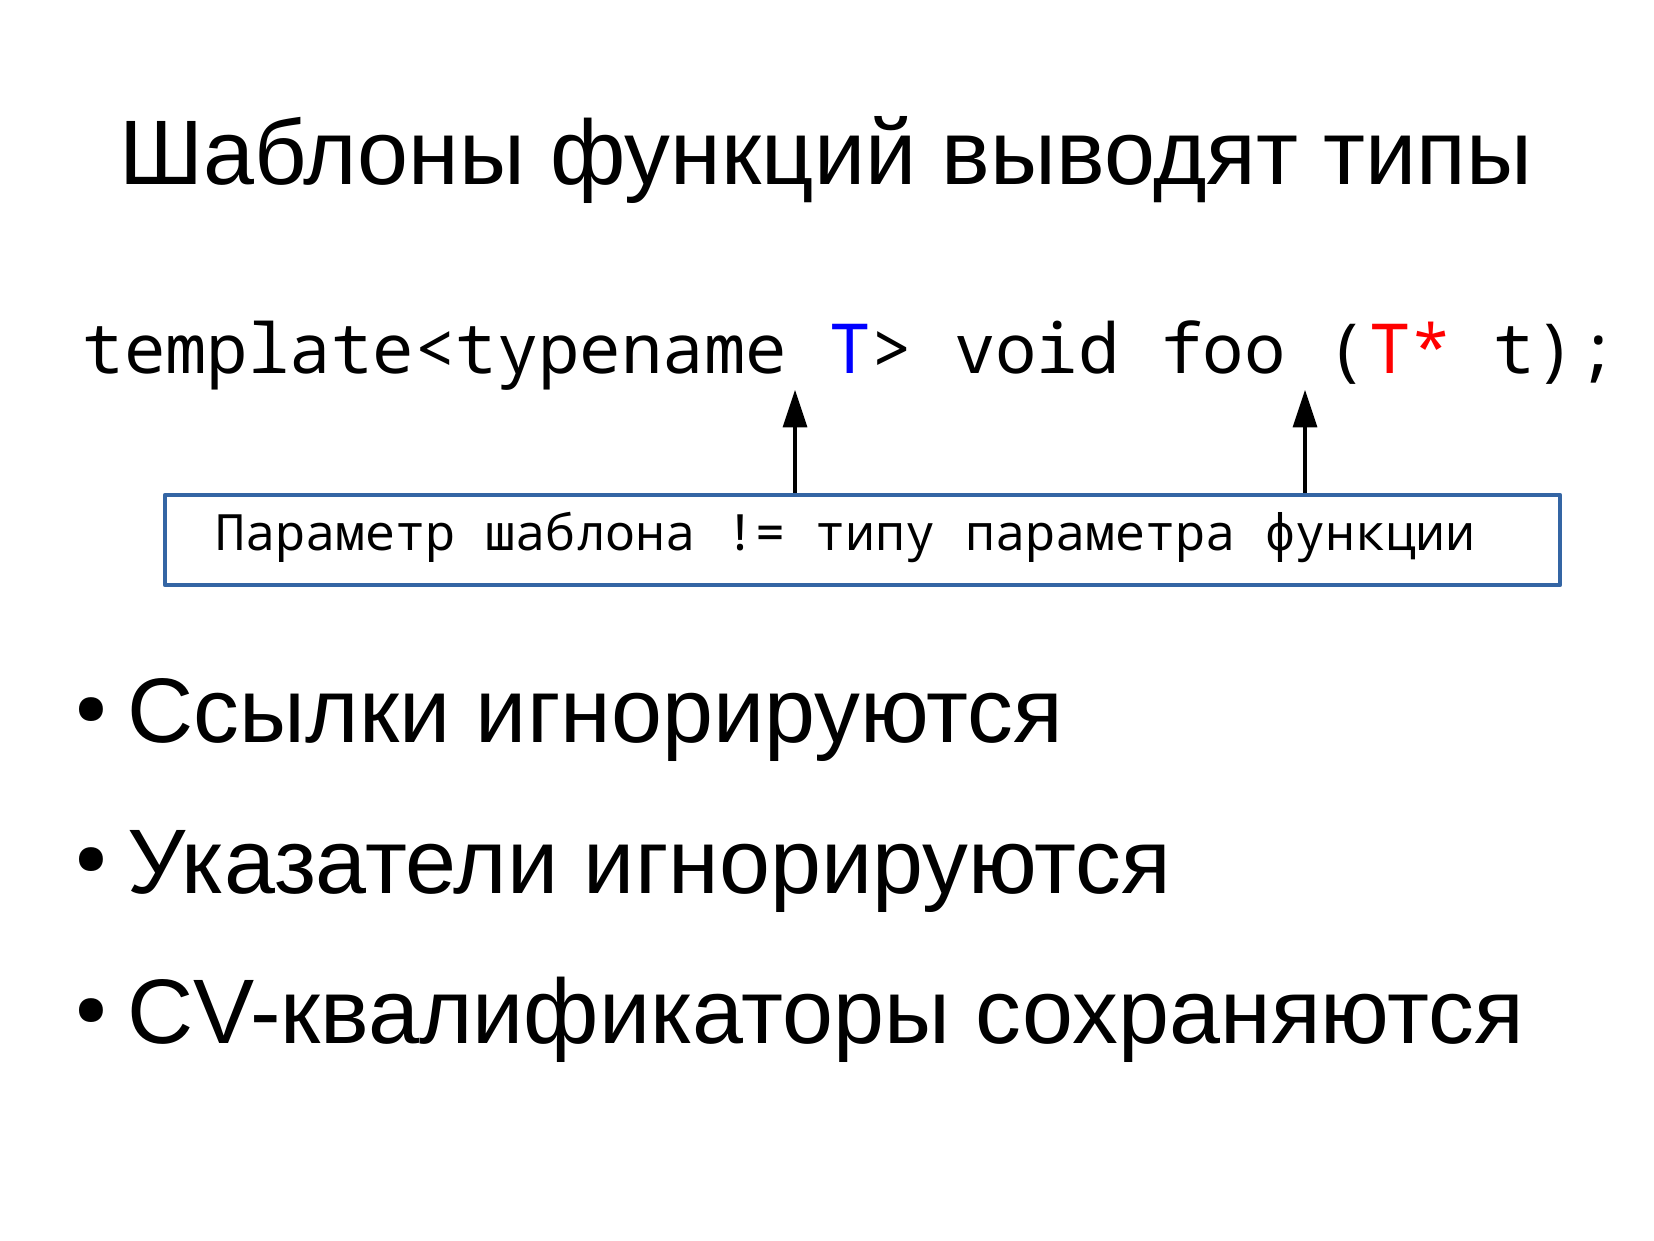

# Шаблоны функций выводят типы
template<typename T> void foo (T* t);
Параметр шаблона != типу параметра функции
Ссылки игнорируются
Указатели игнорируются
CV-квалификаторы сохраняются